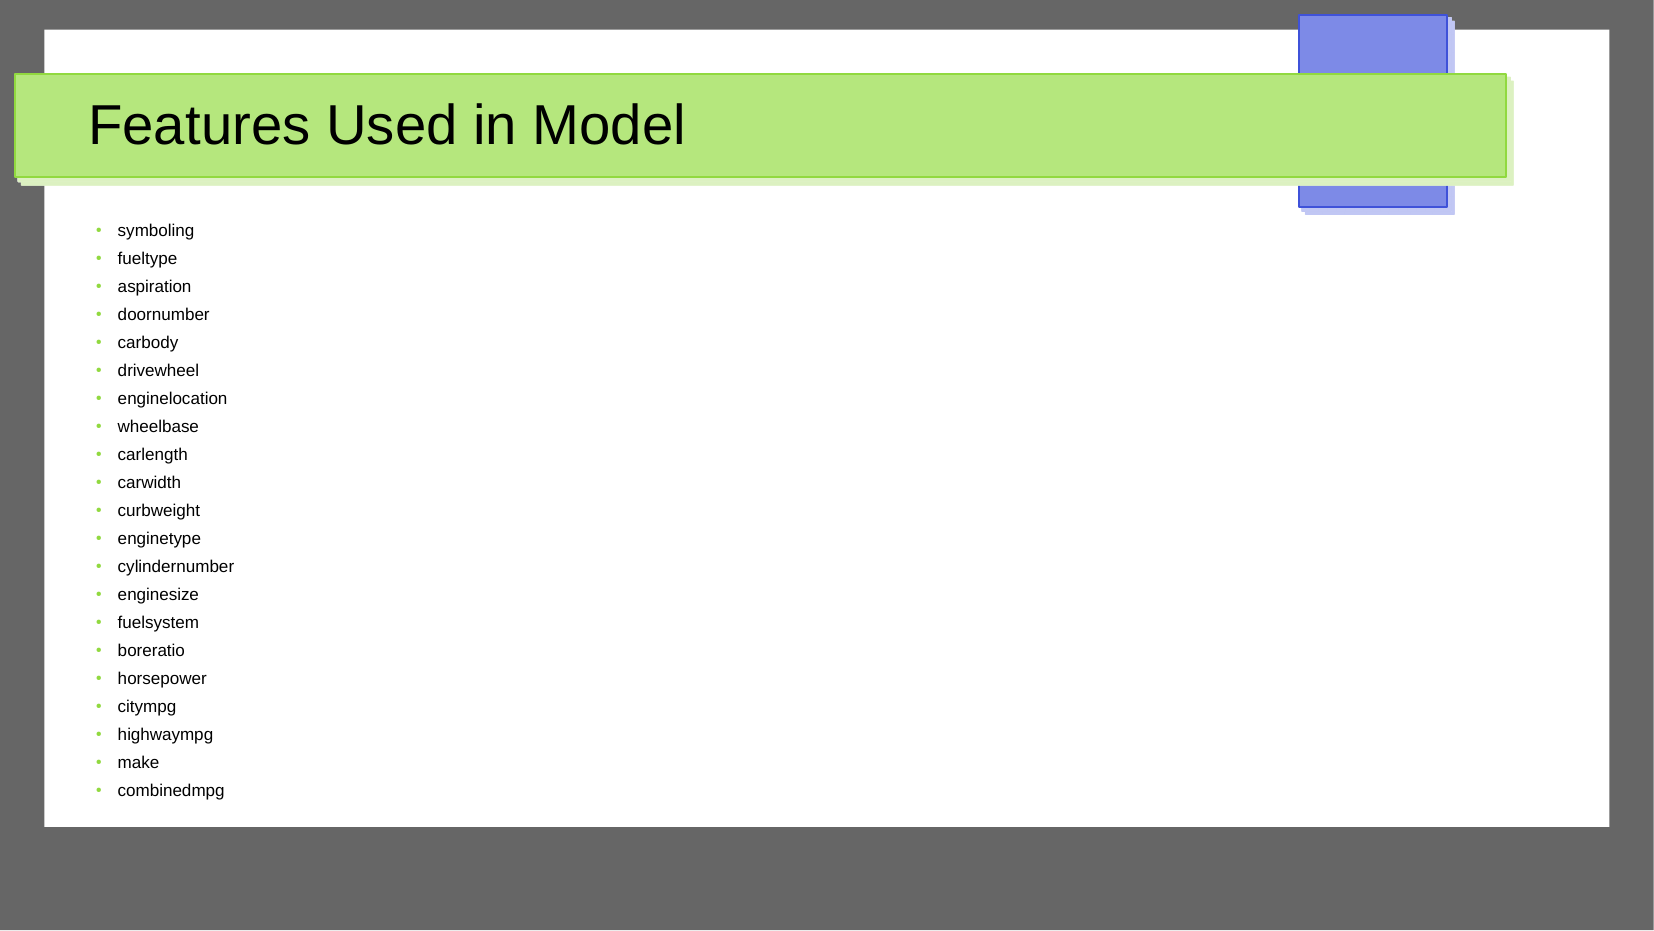

# Features Used in Model
symboling
fueltype
aspiration
doornumber
carbody
drivewheel
enginelocation
wheelbase
carlength
carwidth
curbweight
enginetype
cylindernumber
enginesize
fuelsystem
boreratio
horsepower
citympg
highwaympg
make
combinedmpg